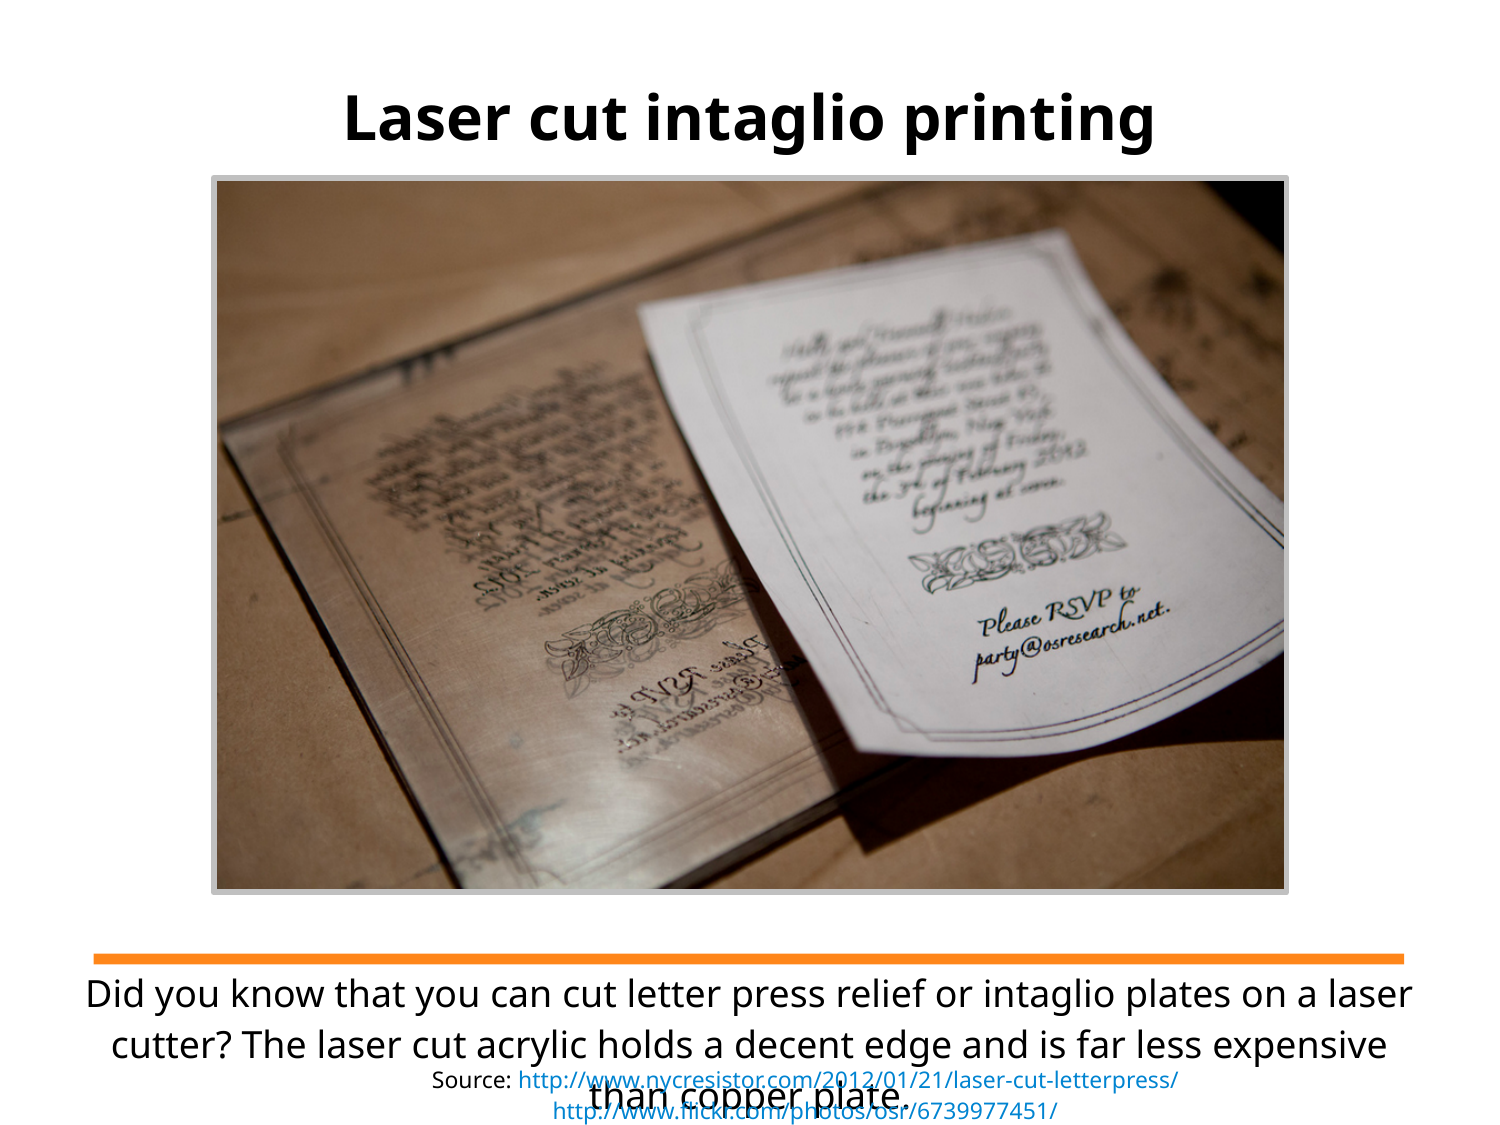

# Laser cut intaglio printing
Did you know that you can cut letter press relief or intaglio plates on a laser cutter? The laser cut acrylic holds a decent edge and is far less expensive than copper plate.
Source: http://www.nycresistor.com/2012/01/21/laser-cut-letterpress/
http://www.flickr.com/photos/osr/6739977451/